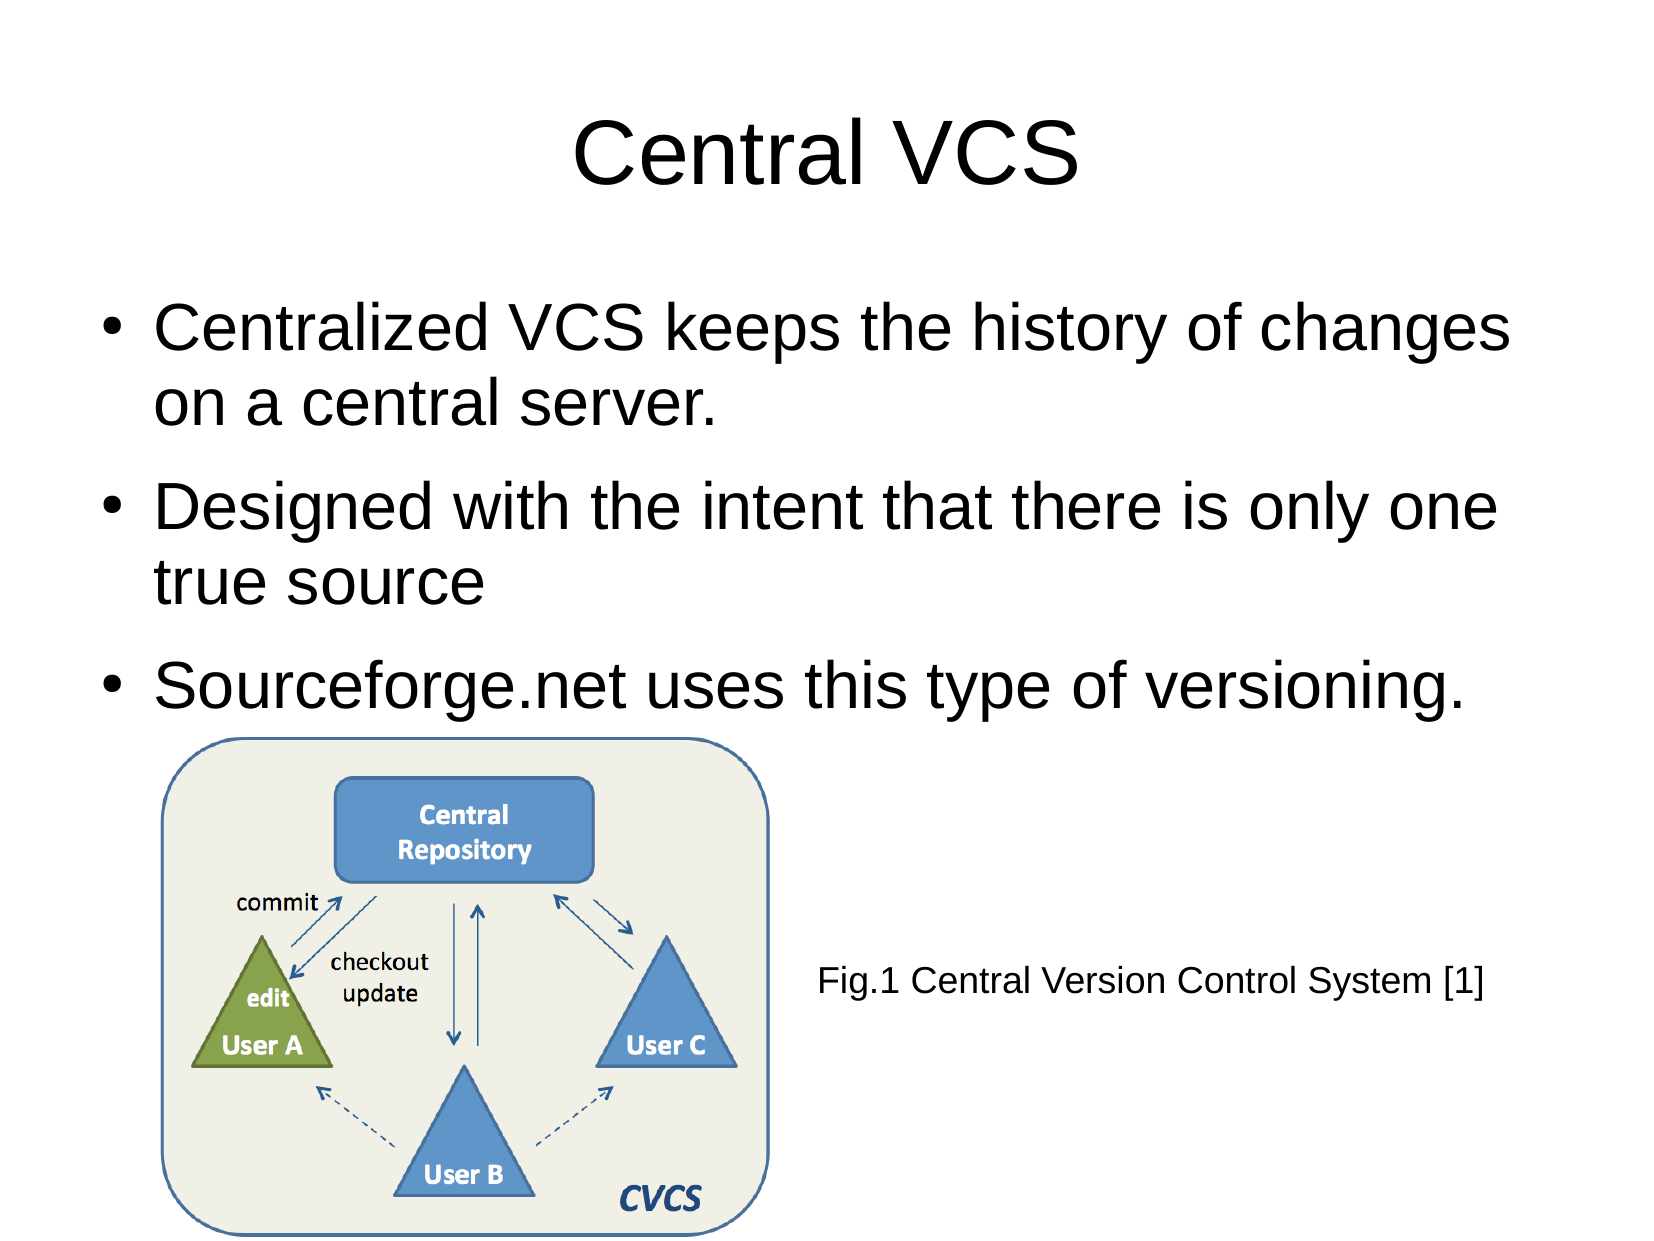

# Central VCS
Centralized VCS keeps the history of changes on a central server.
Designed with the intent that there is only one true source
Sourceforge.net uses this type of versioning.
Fig.1 Central Version Control System [1]